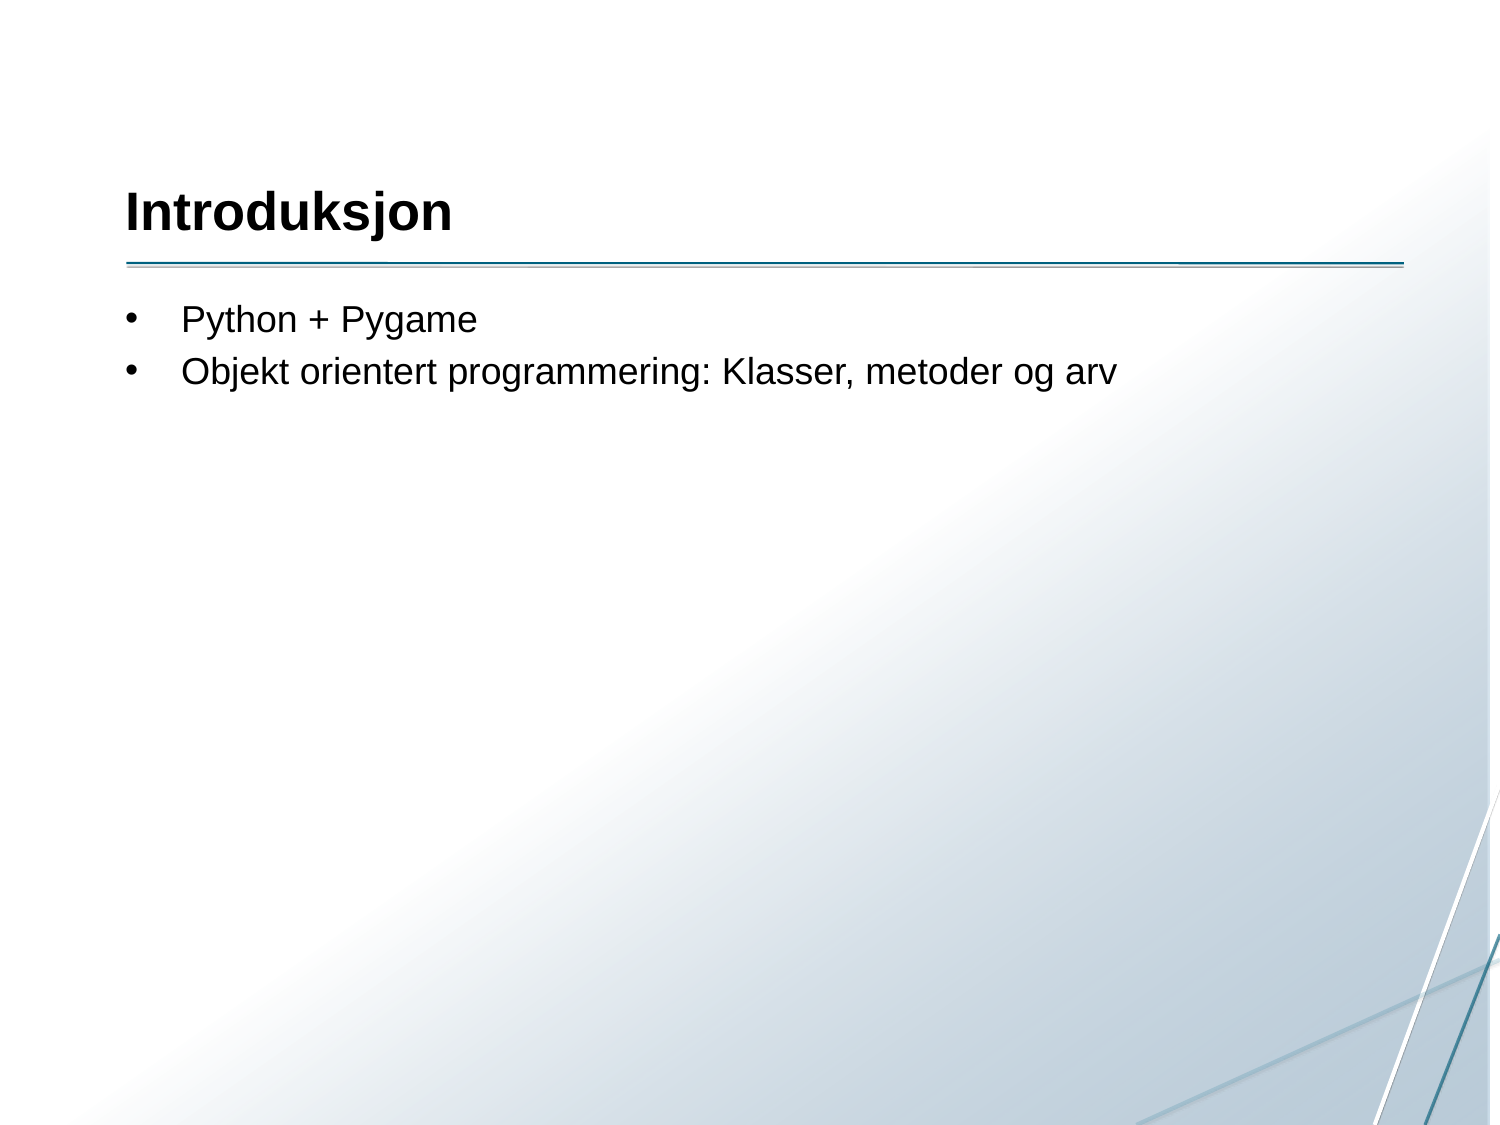

# Introduksjon
Python + Pygame
Objekt orientert programmering: Klasser, metoder og arv